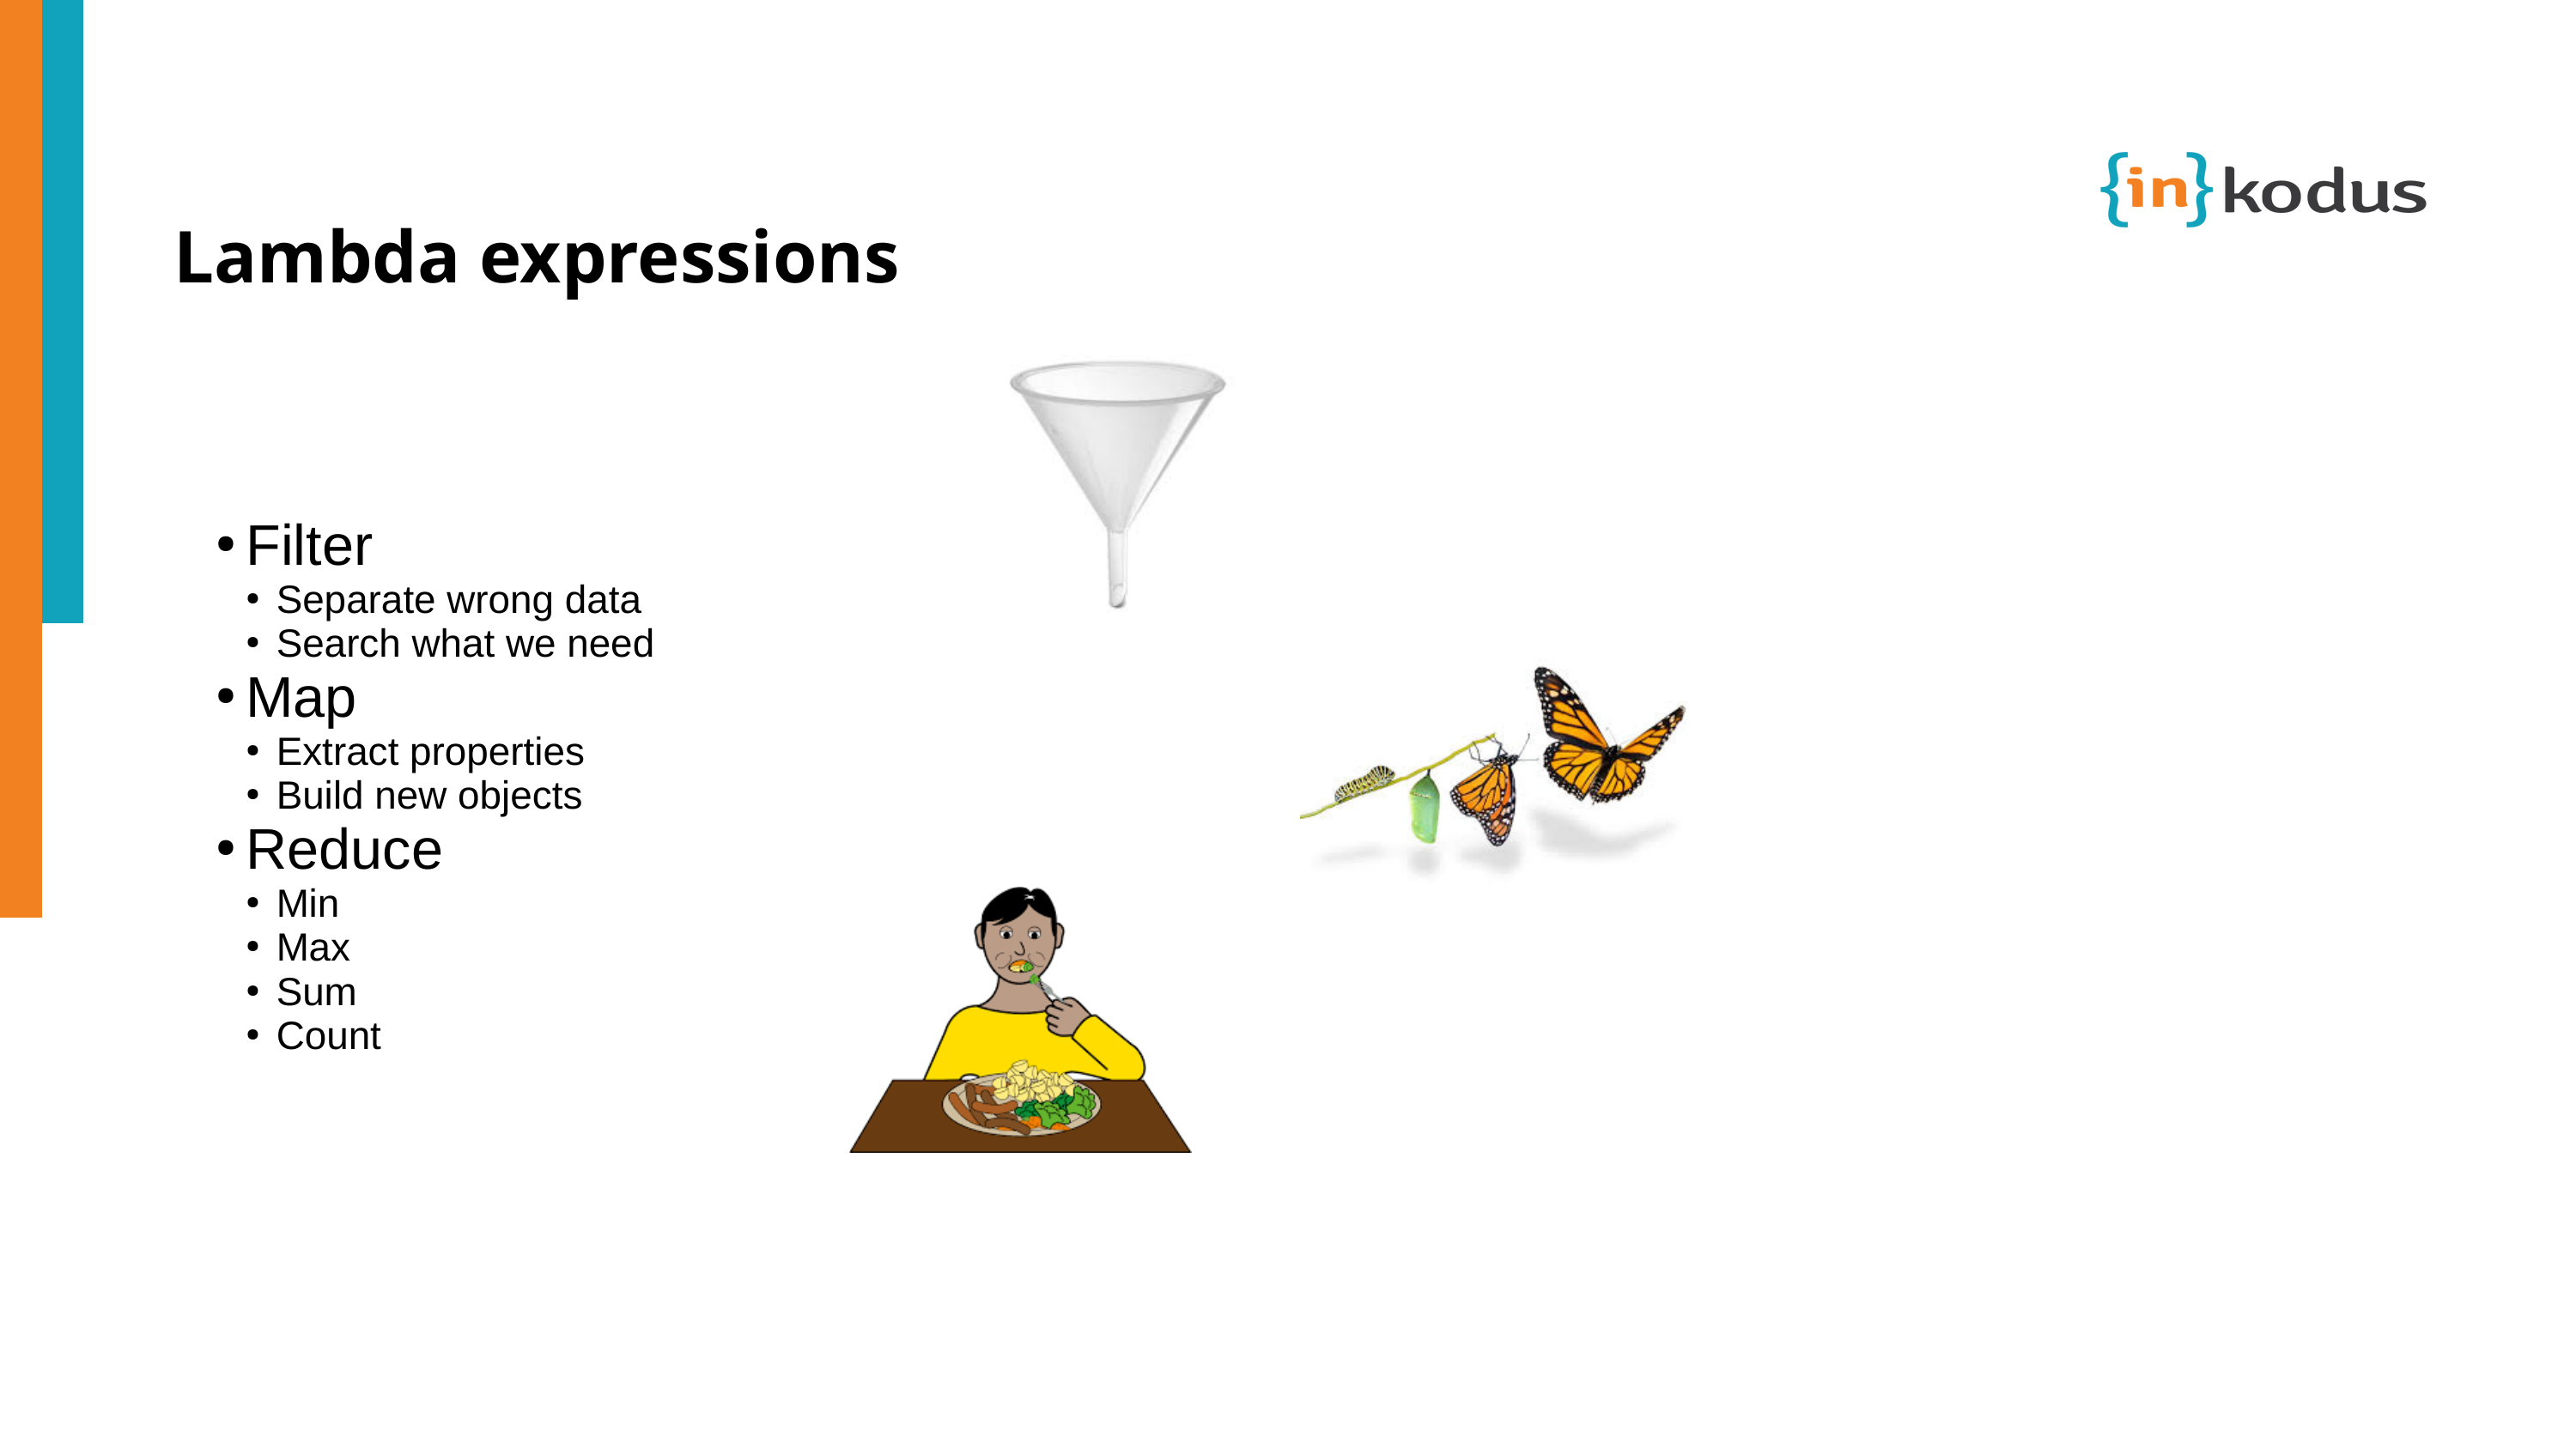

Lambda expressions
Filter
Separate wrong data
Search what we need
Map
Extract properties
Build new objects
Reduce
Min
Max
Sum
Count